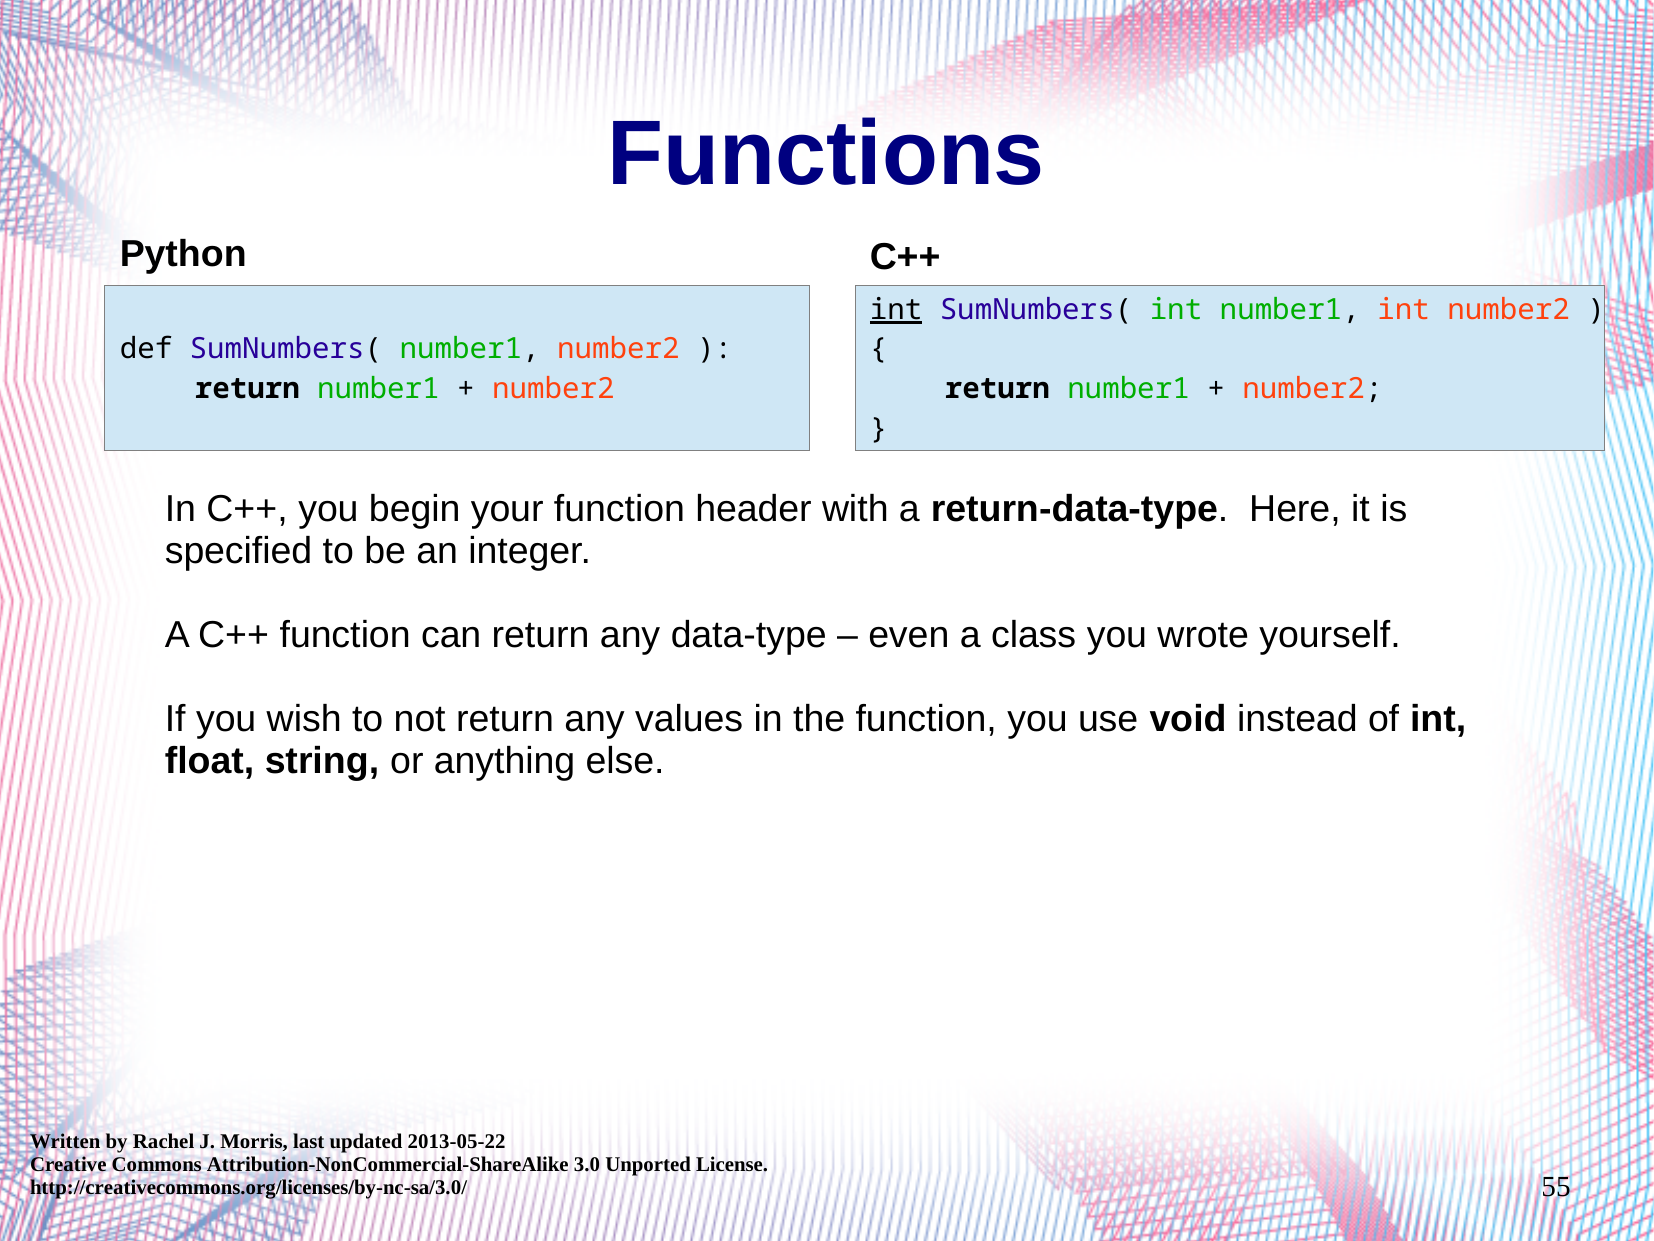

# Functions
Python
C++
def SumNumbers( number1, number2 ):
	return number1 + number2
int SumNumbers( int number1, int number2 )
{
	return number1 + number2;
}
In C++, you begin your function header with a return-data-type. Here, it is specified to be an integer.
A C++ function can return any data-type – even a class you wrote yourself.
If you wish to not return any values in the function, you use void instead of int, float, string, or anything else.
55